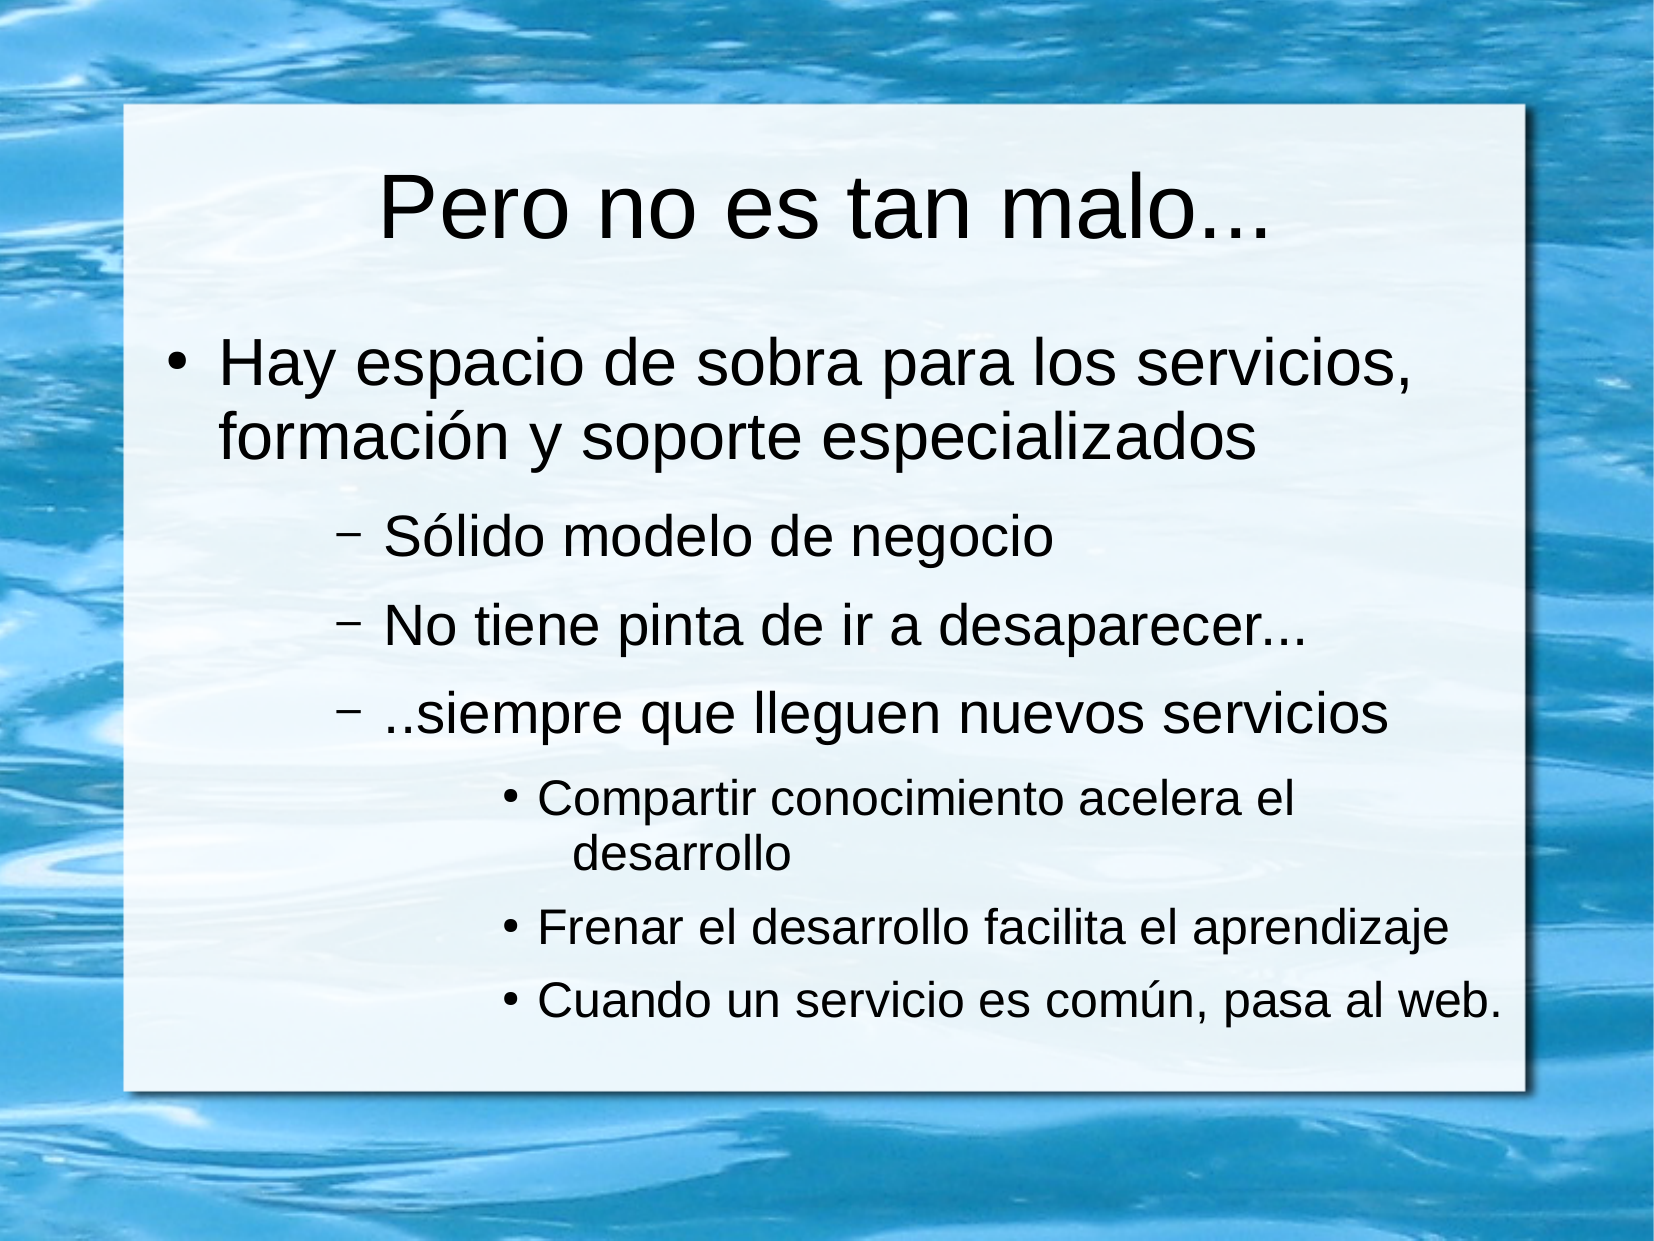

# Pero no es tan malo...
Hay espacio de sobra para los servicios, formación y soporte especializados
Sólido modelo de negocio
No tiene pinta de ir a desaparecer...
..siempre que lleguen nuevos servicios
Compartir conocimiento acelera el desarrollo
Frenar el desarrollo facilita el aprendizaje
Cuando un servicio es común, pasa al web.